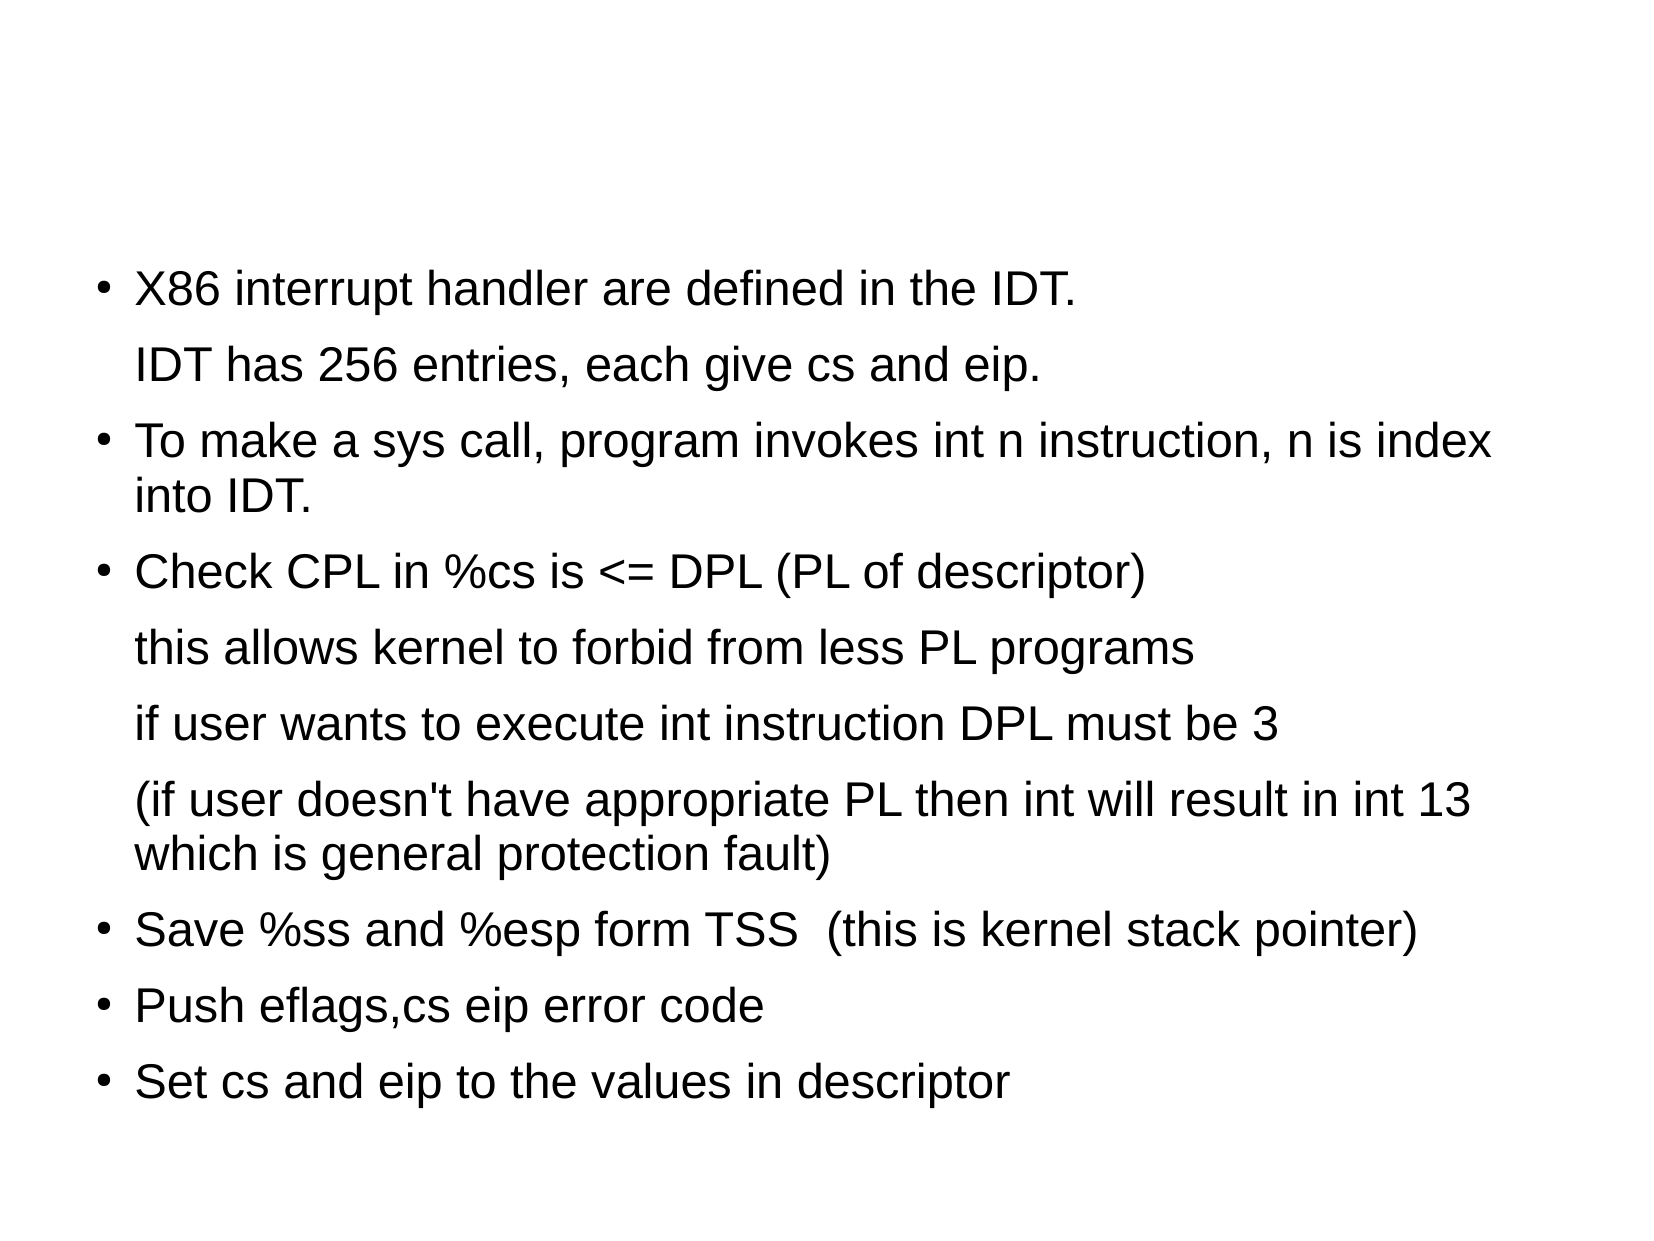

#
X86 interrupt handler are defined in the IDT.
IDT has 256 entries, each give cs and eip.
To make a sys call, program invokes int n instruction, n is index into IDT.
Check CPL in %cs is <= DPL (PL of descriptor)
this allows kernel to forbid from less PL programs
if user wants to execute int instruction DPL must be 3
(if user doesn't have appropriate PL then int will result in int 13 which is general protection fault)
Save %ss and %esp form TSS (this is kernel stack pointer)
Push eflags,cs eip error code
Set cs and eip to the values in descriptor